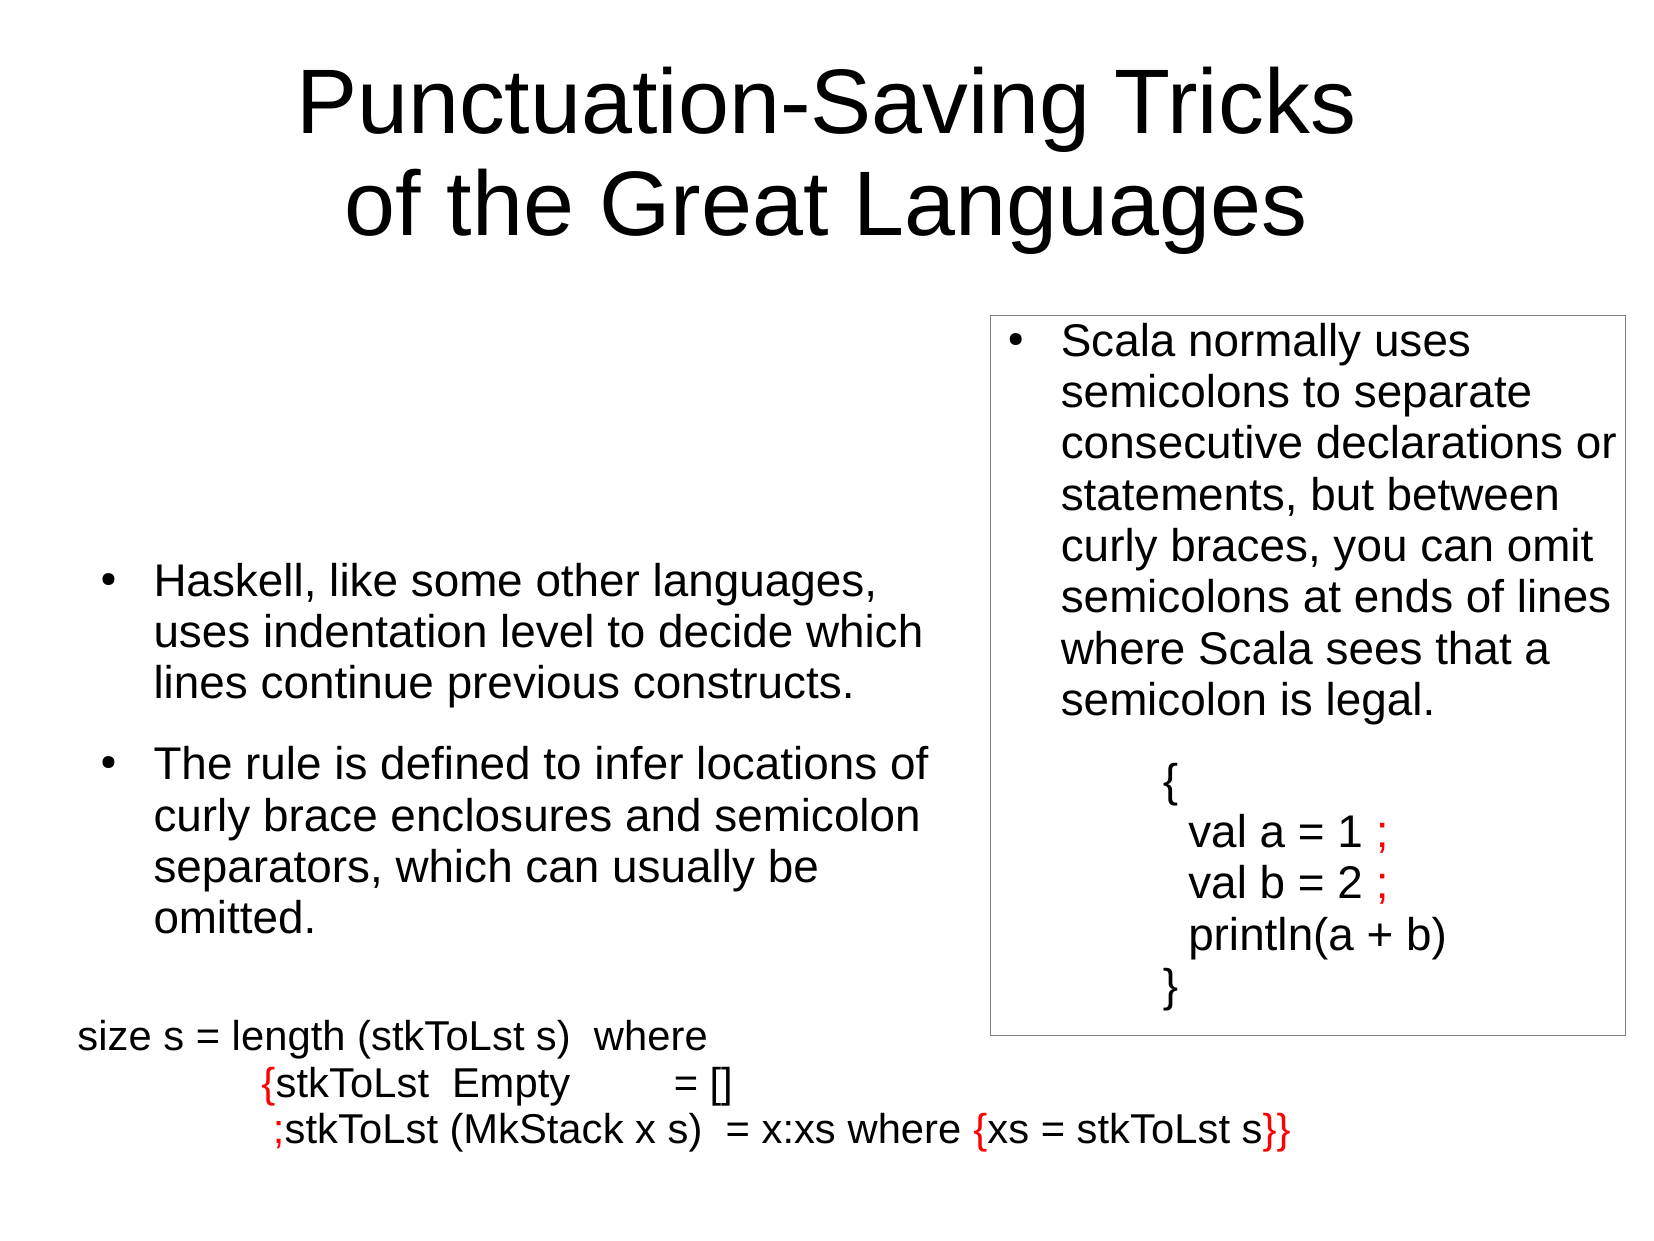

# Punctuation-Saving Tricks of the Great Languages
Scala normally uses semicolons to separate consecutive declarations or statements, but between curly braces, you can omit semicolons at ends of lines where Scala sees that a semicolon is legal.
 {
 val a = 1 ;
 val b = 2 ;
 println(a + b)
 }
Haskell, like some other languages, uses indentation level to decide which lines continue previous constructs.
The rule is defined to infer locations of curly brace enclosures and semicolon separators, which can usually be omitted.
size s = length (stkToLst s) where
 {stkToLst Empty = []
 ;stkToLst (MkStack x s) = x:xs where {xs = stkToLst s}}